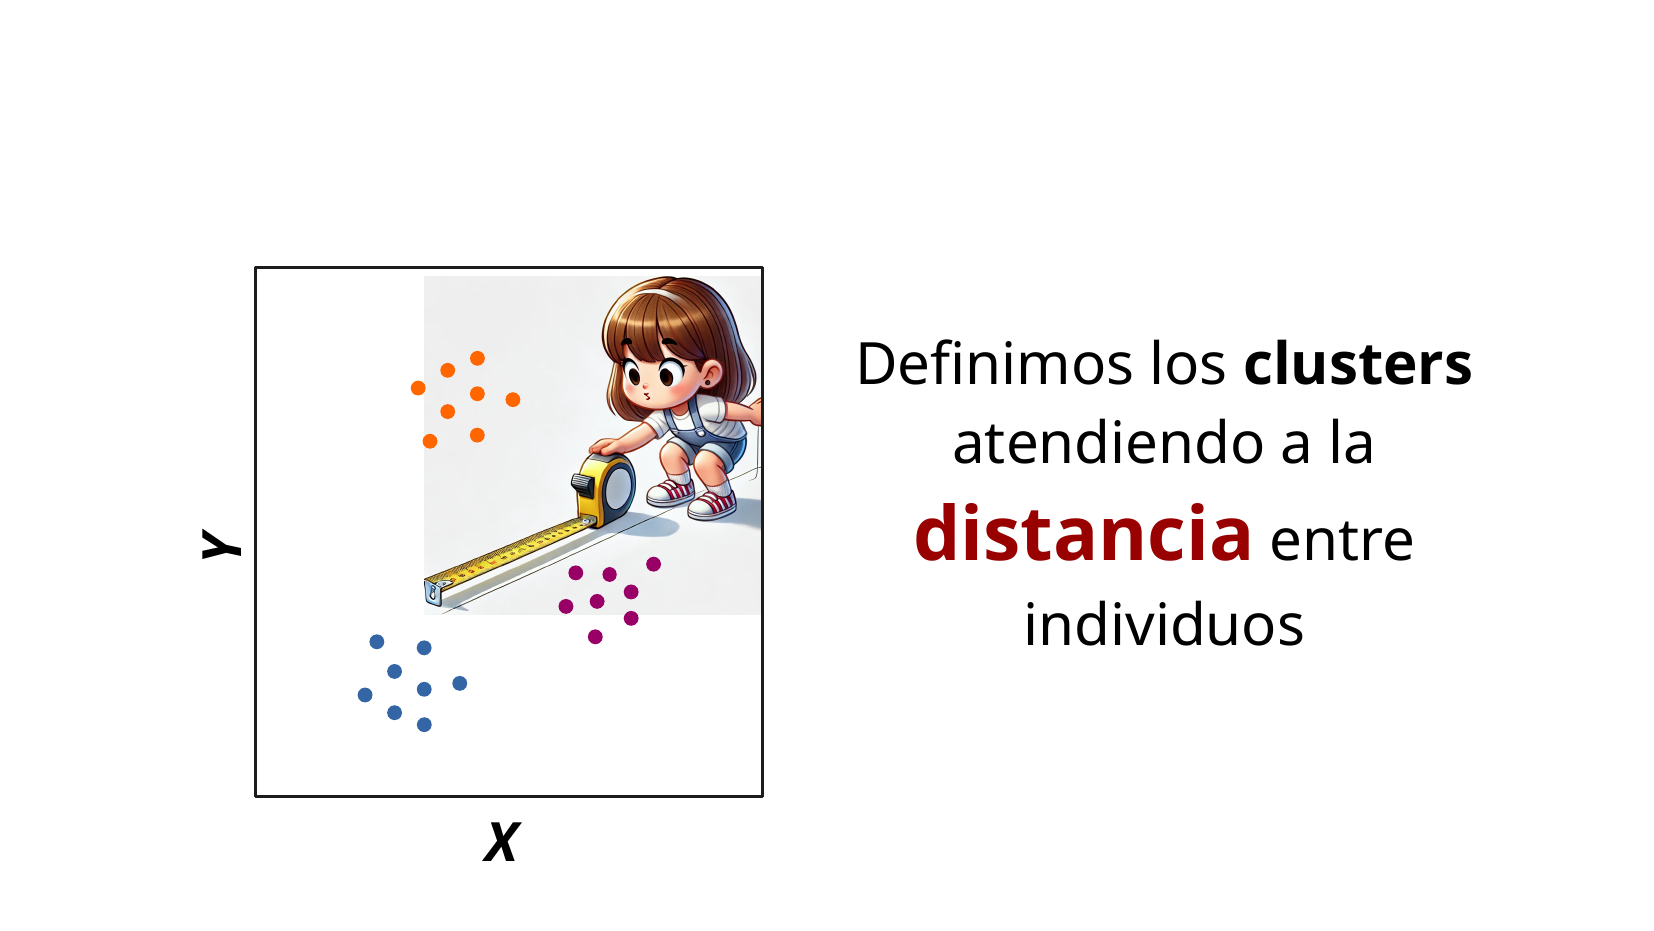

Definimos los clusters atendiendo a la distancia entre individuos
Y
X